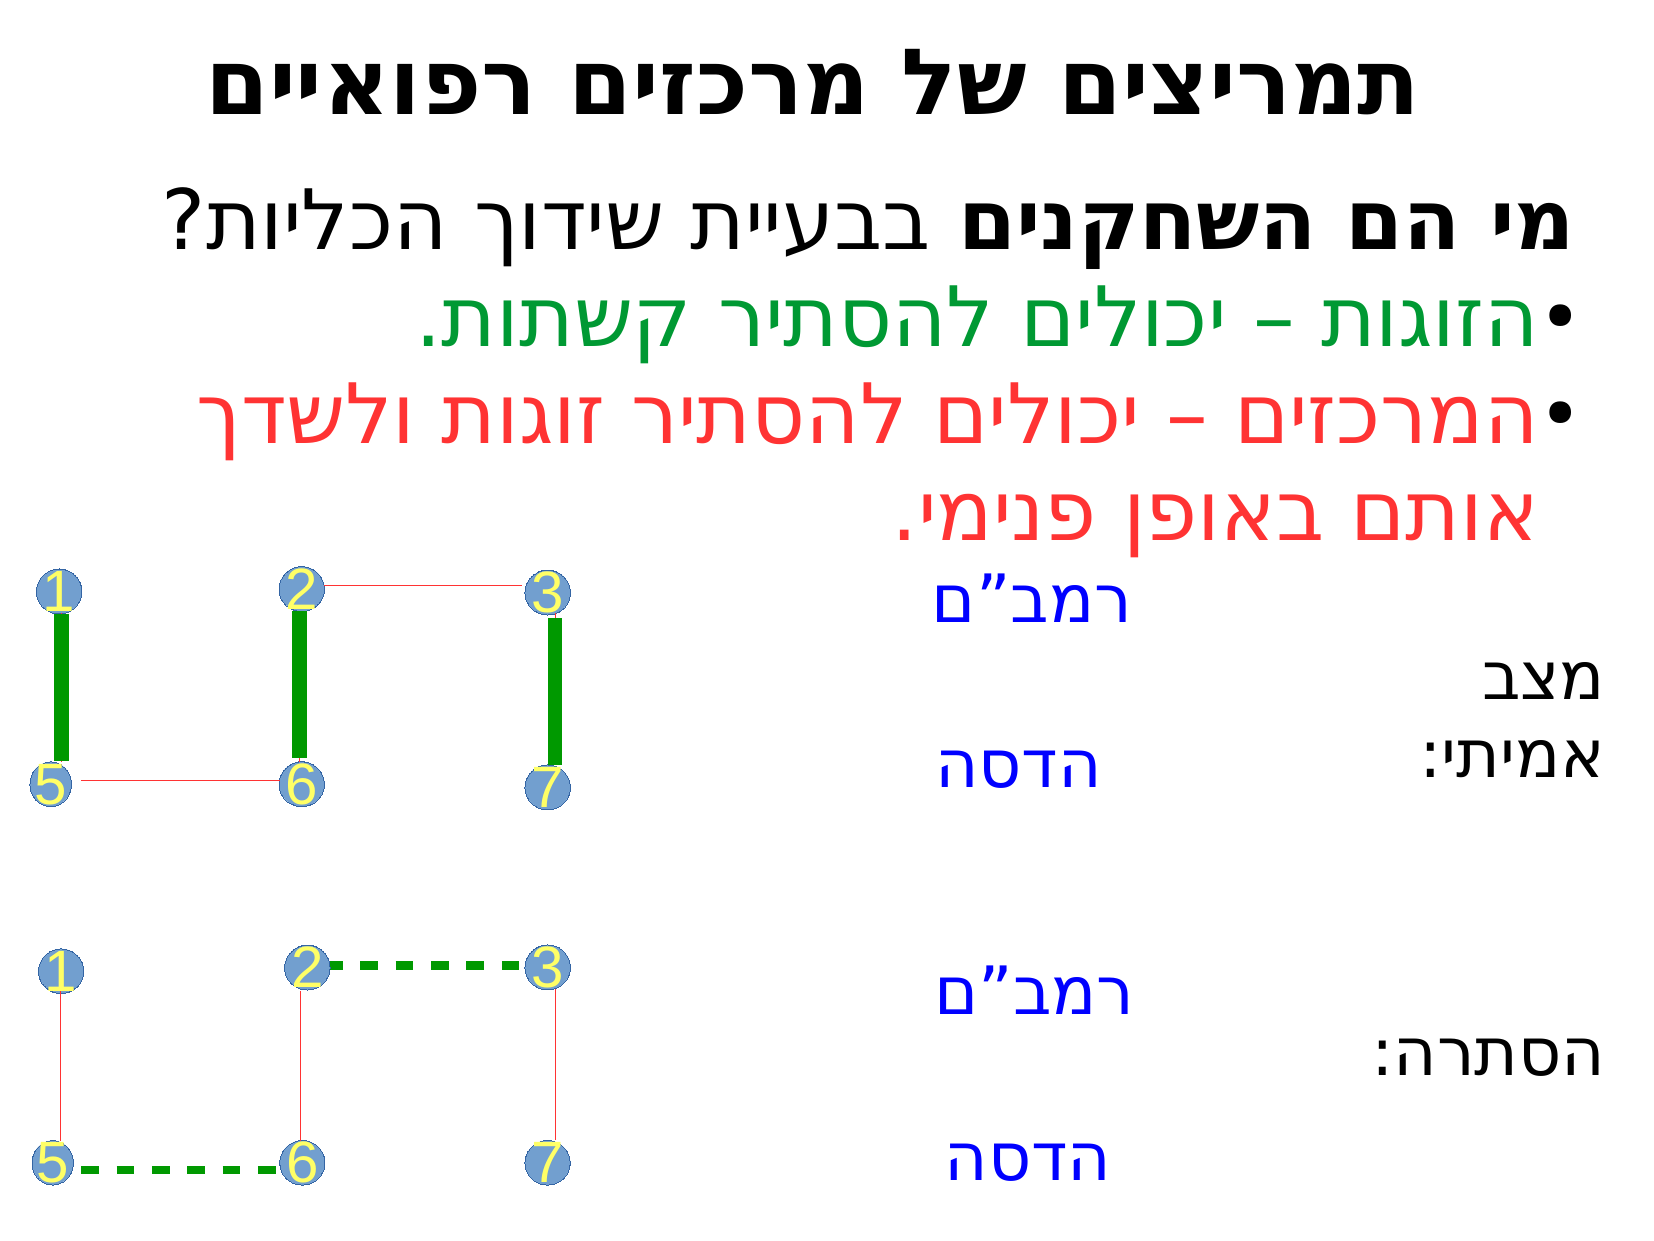

# תמריצים של מרכזים רפואיים
מי הם השחקנים בבעיית שידוך הכליות?
הזוגות – יכולים להסתיר קשתות.
המרכזים – יכולים להסתיר זוגות ולשדך אותם באופן פנימי.
רמב”ם
2
1
3
מצב אמיתי:
הדסה
5
6
7
3
רמב”ם
2
1
הסתרה:
הדסה
5
6
7